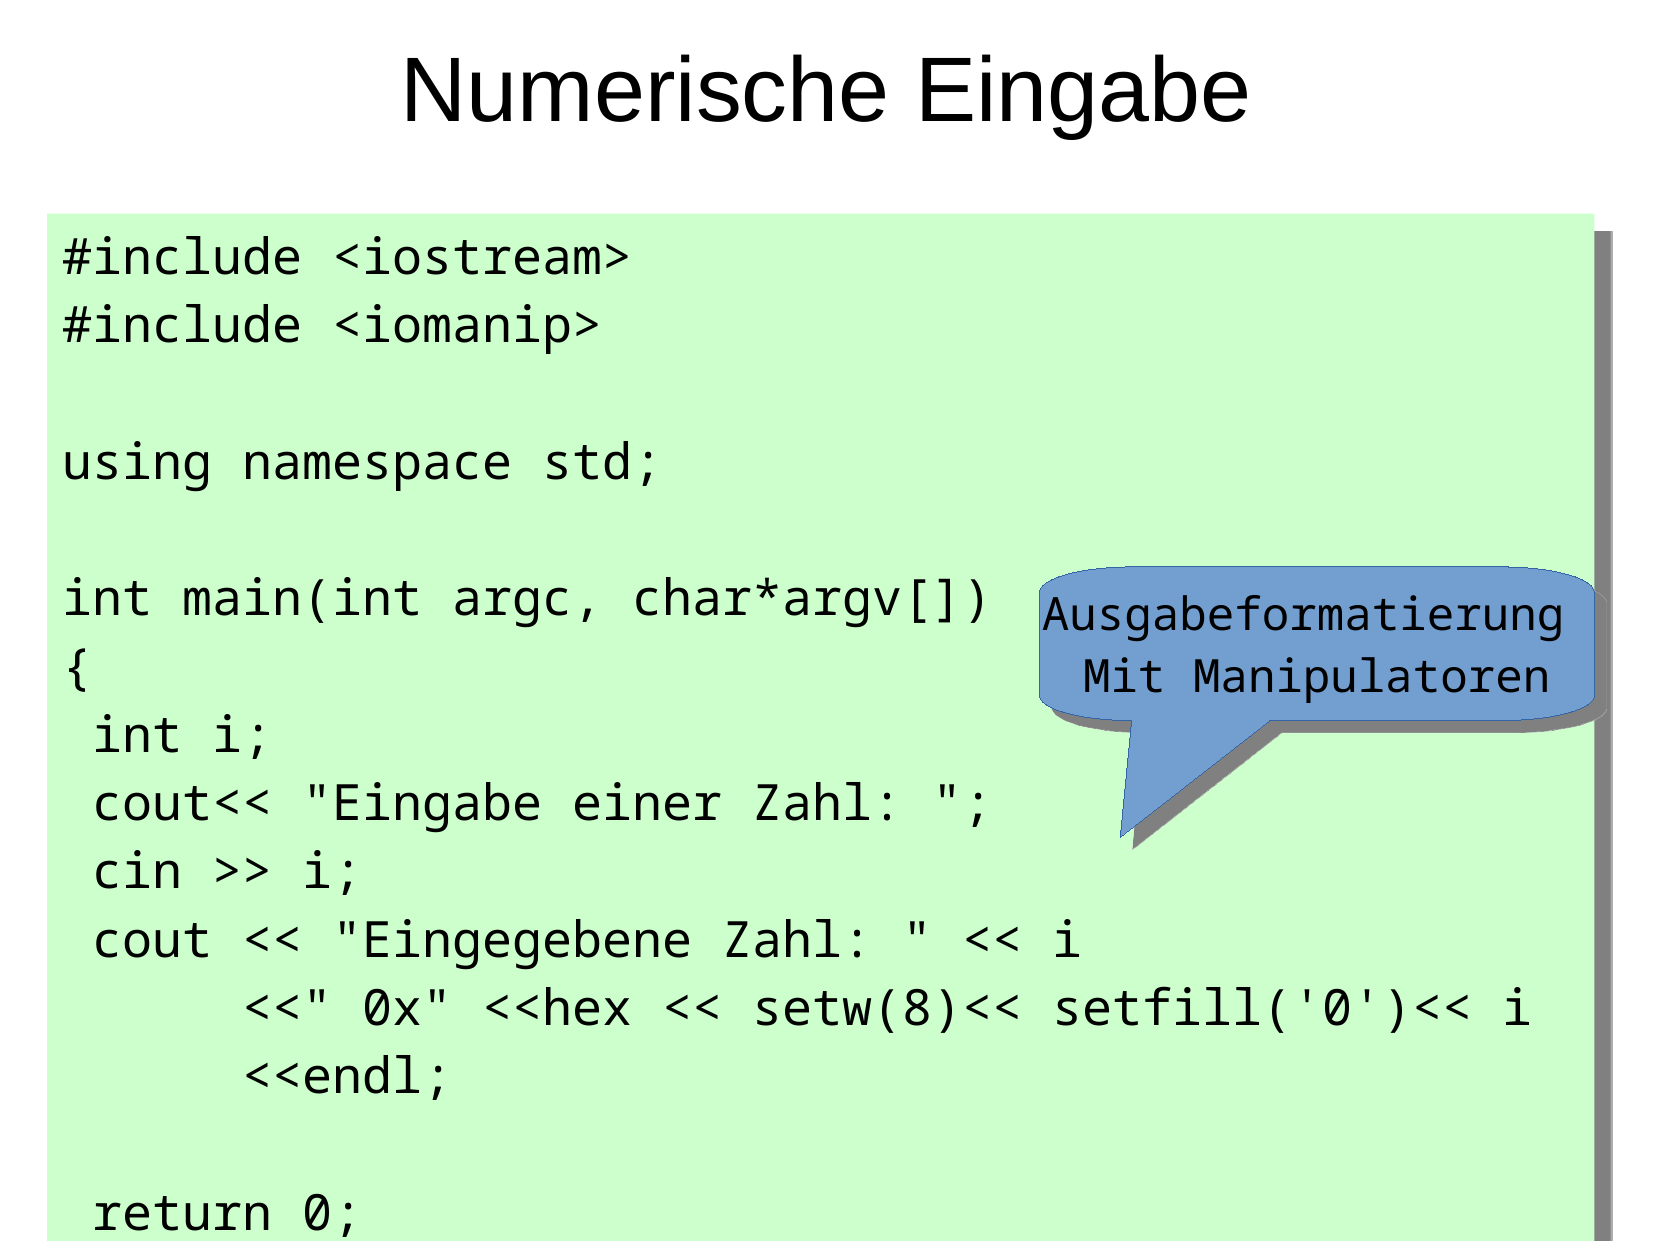

# Numerische Eingabe
#include <iostream>
#include <iomanip>
using namespace std;
int main(int argc, char*argv[])
{
 int i;
 cout<< "Eingabe einer Zahl: ";
 cin >> i;
 cout << "Eingegebene Zahl: " << i
 <<" 0x" <<hex << setw(8)<< setfill('0')<< i
 <<endl;
 return 0;
}
Ausgabeformatierung
Mit Manipulatoren
27